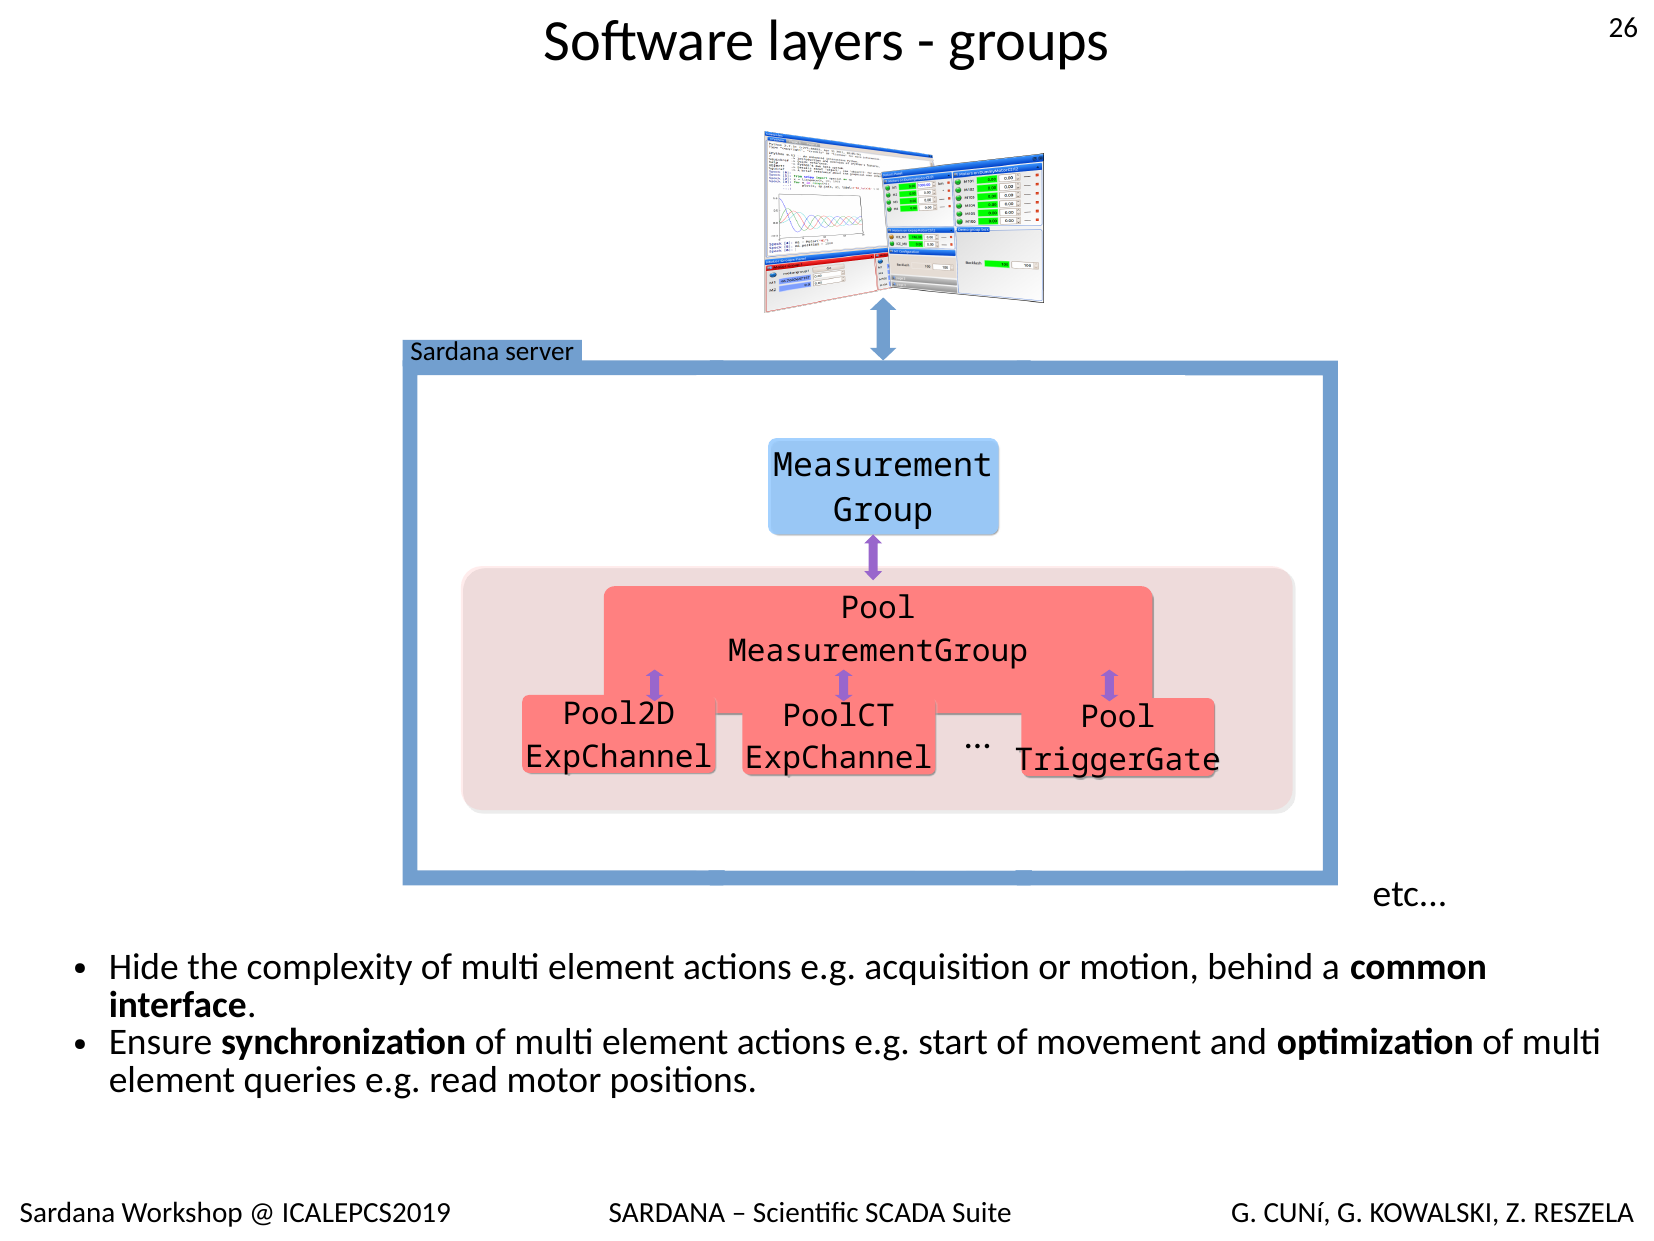

# Software layers - groups
26
Sardana server
Measurement
Group
Pool
MeasurementGroup
Pool2D
ExpChannel
PoolCT
ExpChannel
Pool
TriggerGate
...
etc...
Hide the complexity of multi element actions e.g. acquisition or motion, behind a common interface.
Ensure synchronization of multi element actions e.g. start of movement and optimization of multi element queries e.g. read motor positions.